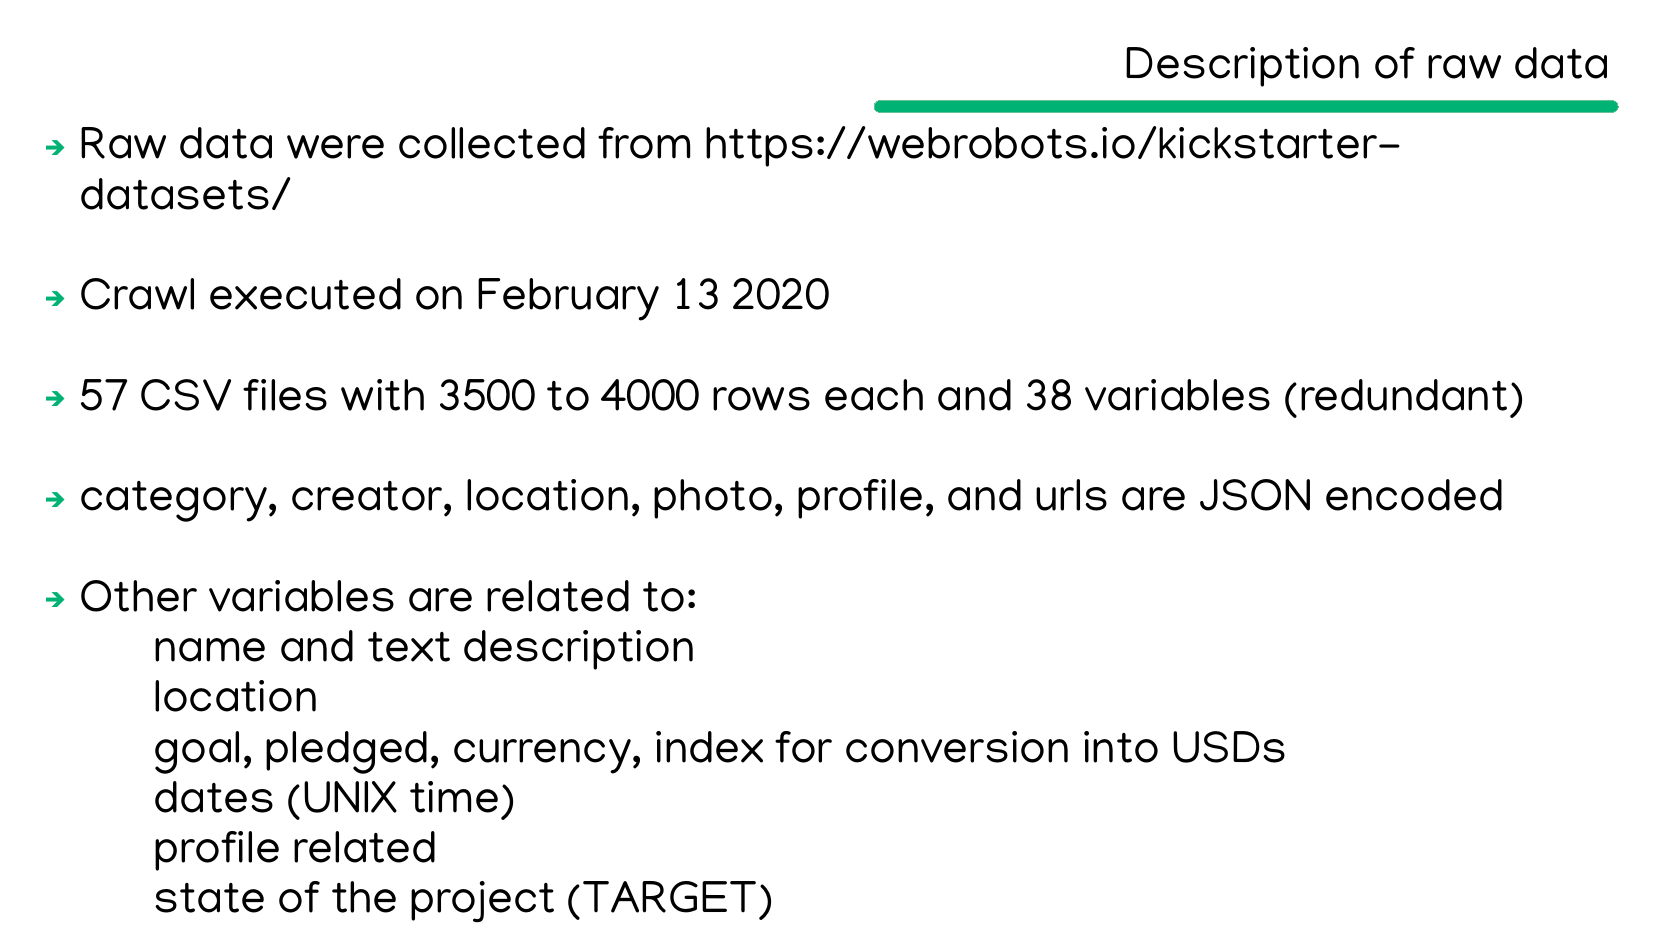

Description of raw data
Raw data were collected from https://webrobots.io/kickstarter-datasets/
Crawl executed on February 13 2020
57 CSV files with 3500 to 4000 rows each and 38 variables (redundant)
category, creator, location, photo, profile, and urls are JSON encoded
Other variables are related to:
	name and text description
	location
	goal, pledged, currency, index for conversion into USDs
	dates (UNIX time)
	profile related
	state of the project (TARGET)